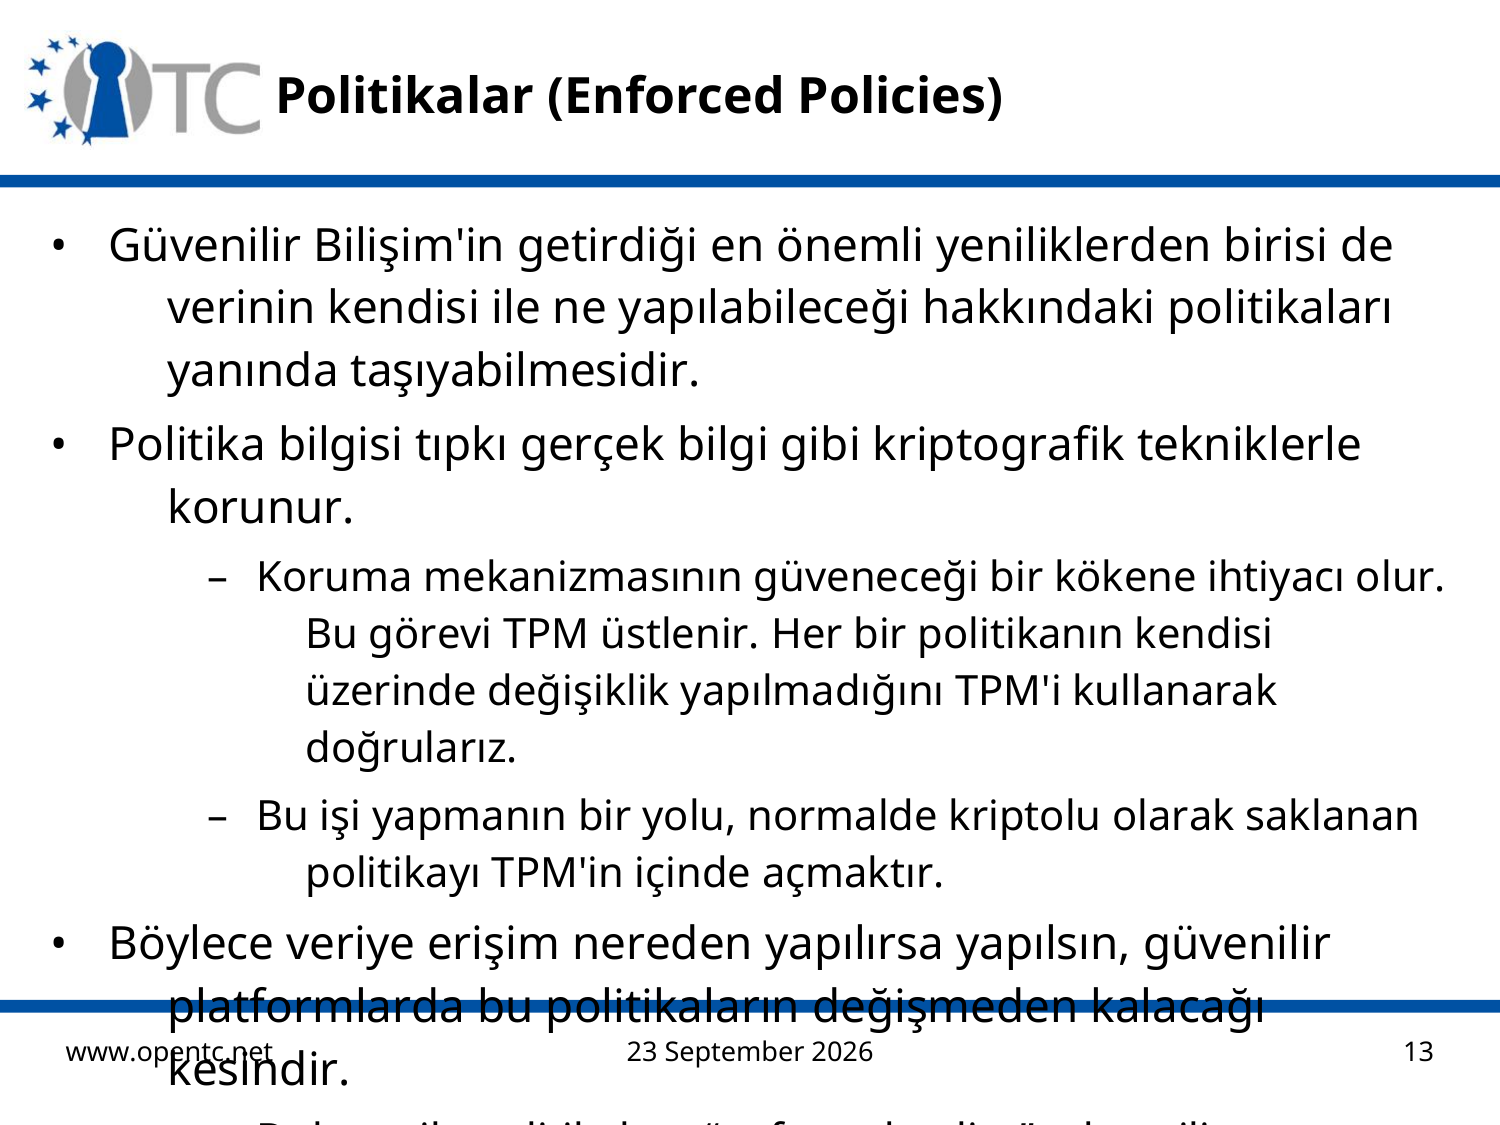

# Politikalar (Enforced Policies)
Güvenilir Bilişim'in getirdiği en önemli yeniliklerden birisi de verinin kendisi ile ne yapılabileceği hakkındaki politikaları yanında taşıyabilmesidir.
Politika bilgisi tıpkı gerçek bilgi gibi kriptografik tekniklerle korunur.
Koruma mekanizmasının güveneceği bir kökene ihtiyacı olur. Bu görevi TPM üstlenir. Her bir politikanın kendisi üzerinde değişiklik yapılmadığını TPM'i kullanarak doğrularız.
Bu işi yapmanın bir yolu, normalde kriptolu olarak saklanan politikayı TPM'in içinde açmaktır.
Böylece veriye erişim nereden yapılırsa yapılsın, güvenilir platformlarda bu politikaların değişmeden kalacağı kesindir.
Dolayısı ile politikalara “enforced policy” adı verilir.